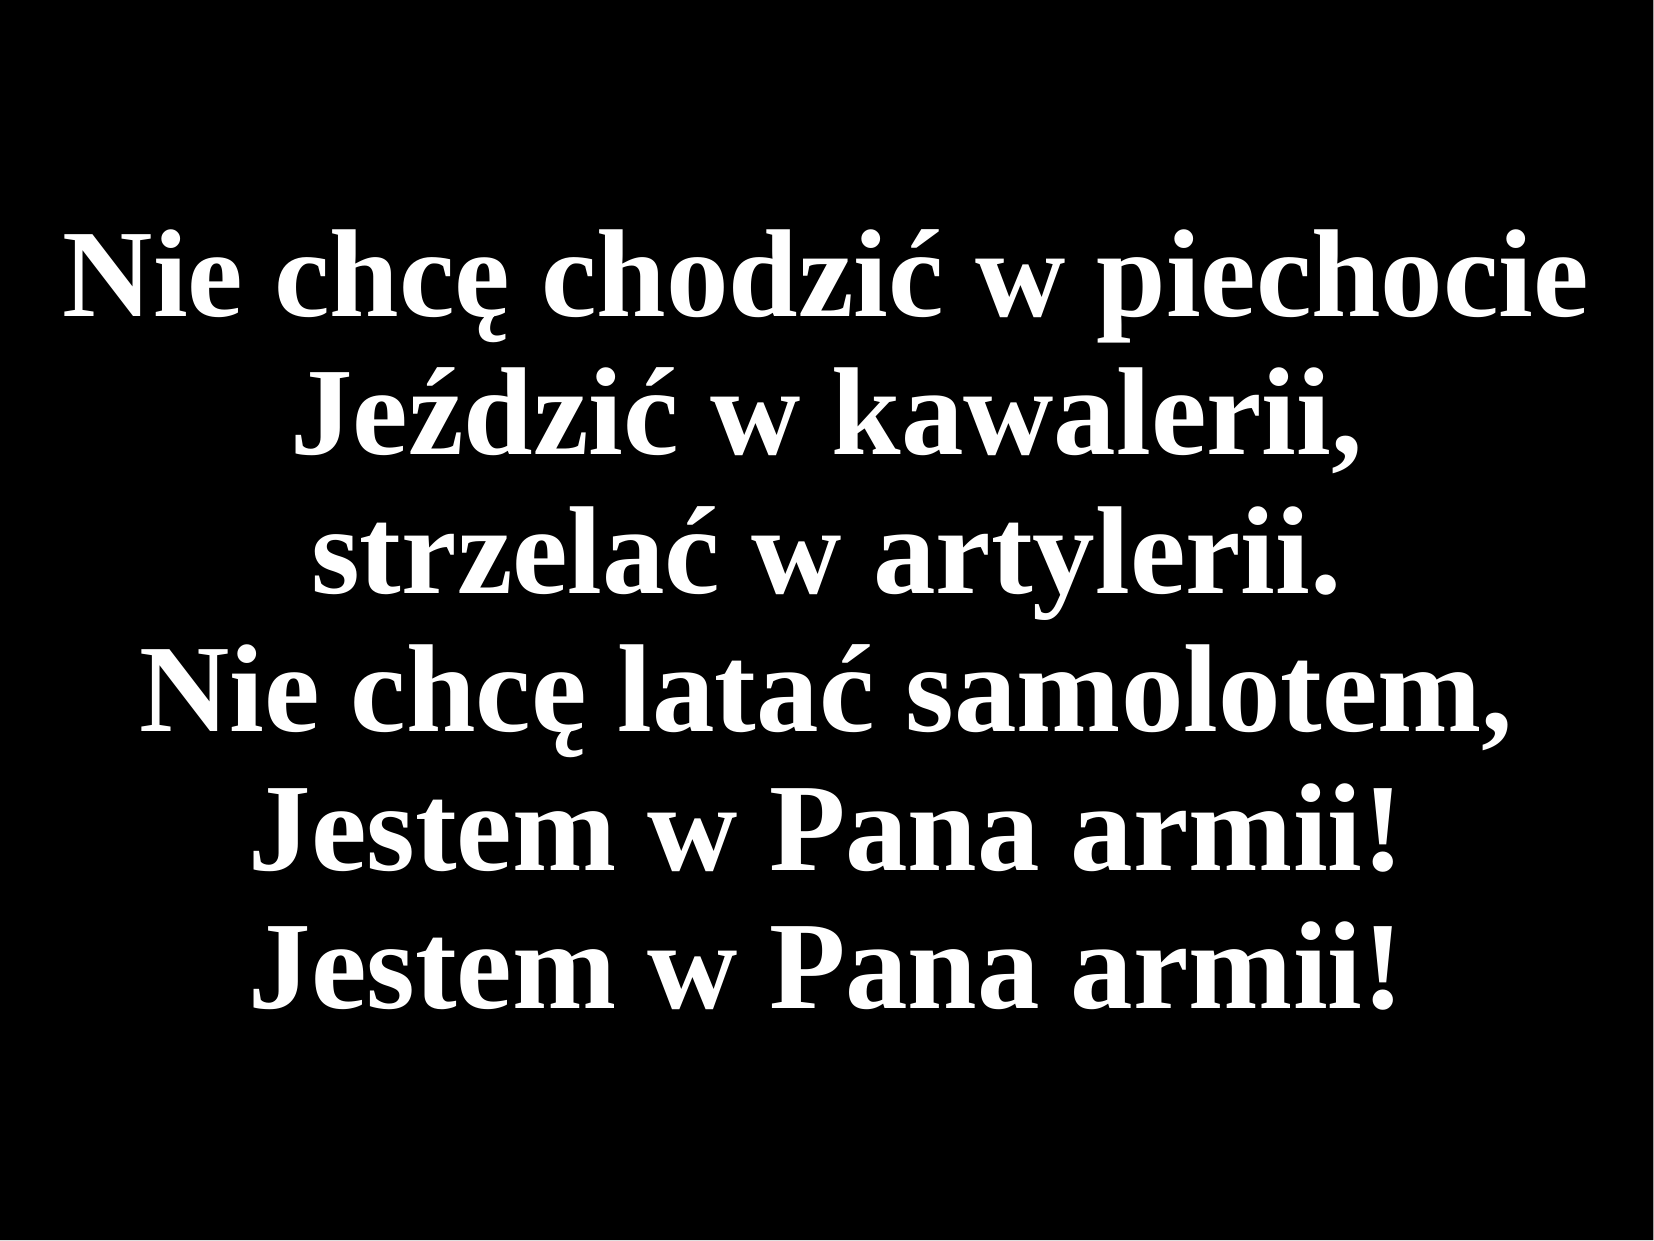

# Nie chcę chodzić w piechocie Jeździć w kawalerii, strzelać w artylerii. Nie chcę latać samolotem, Jestem w Pana armii! Jestem w Pana armii!